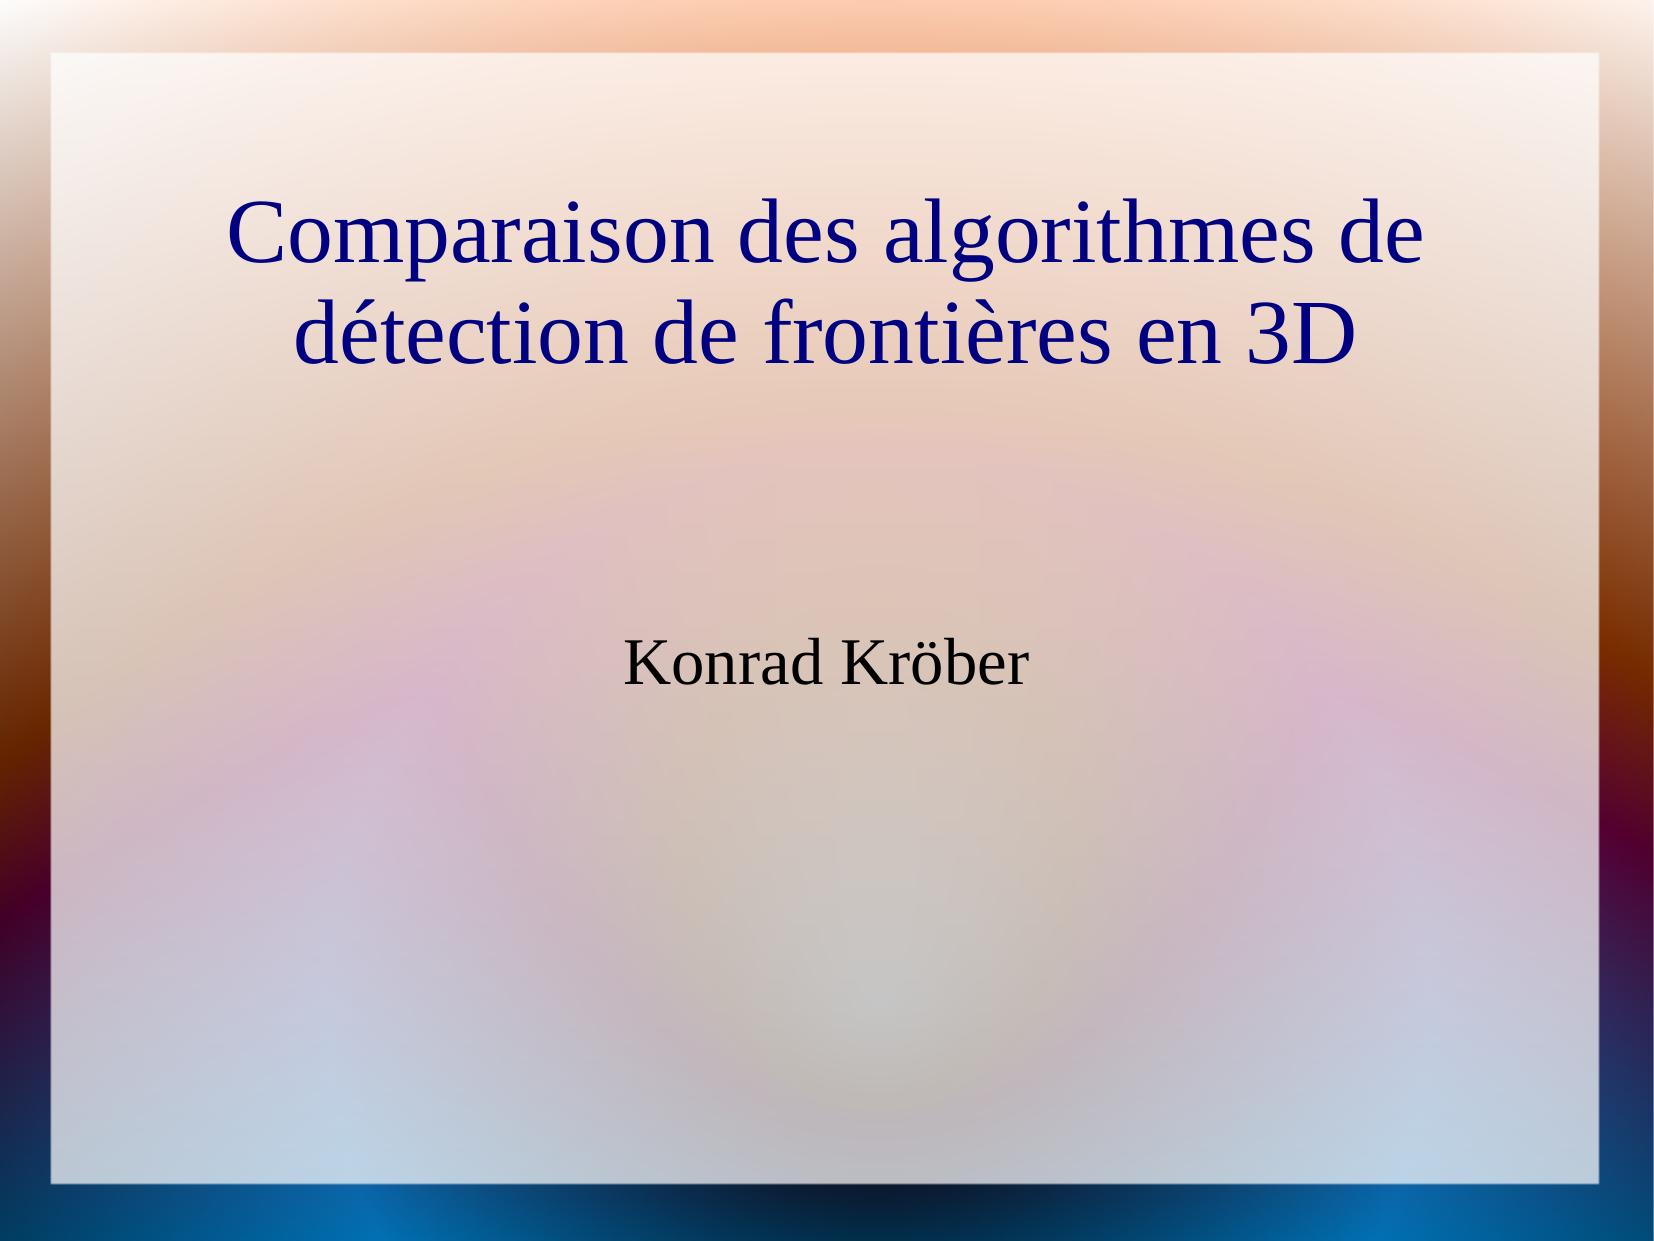

# Comparaison des algorithmes de détection de frontières en 3D
Konrad Kröber